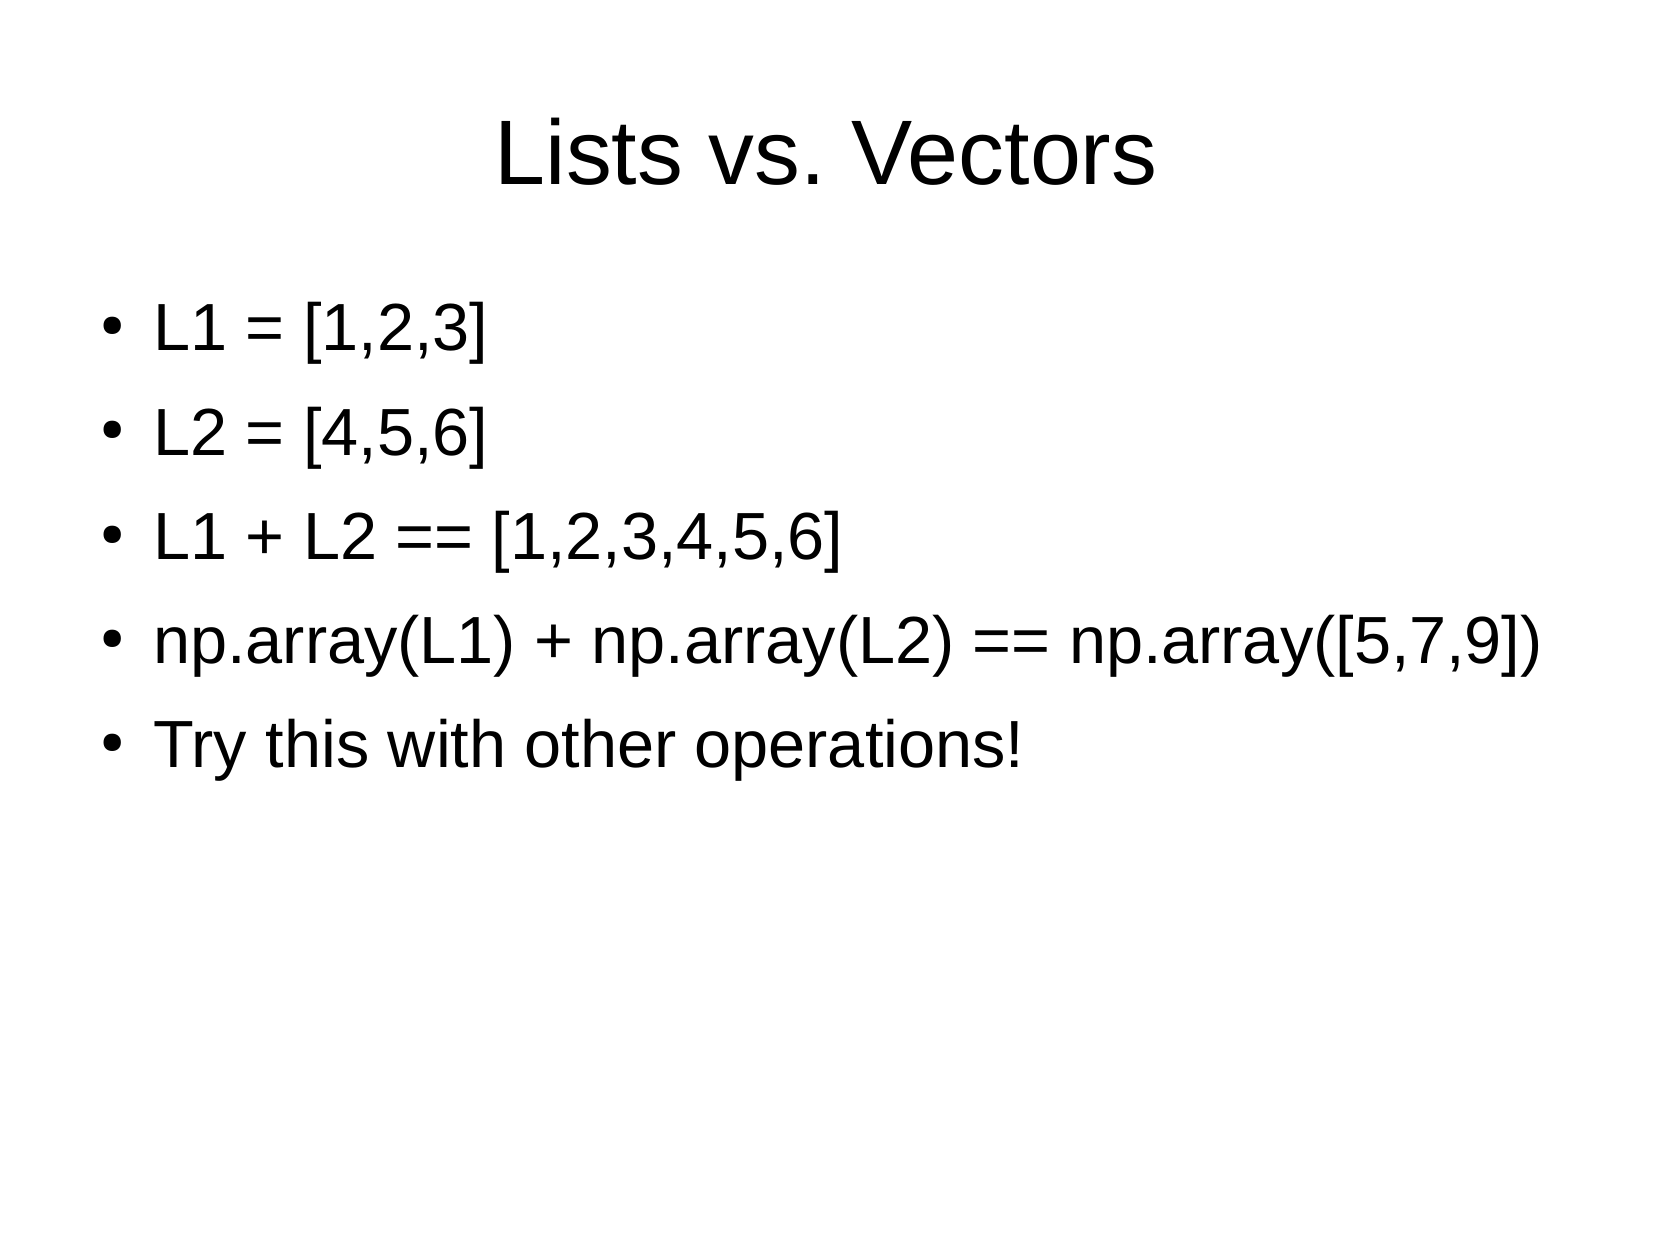

# Lists vs. Vectors
L1 = [1,2,3]
L2 = [4,5,6]
L1 + L2 == [1,2,3,4,5,6]
np.array(L1) + np.array(L2) == np.array([5,7,9])
Try this with other operations!